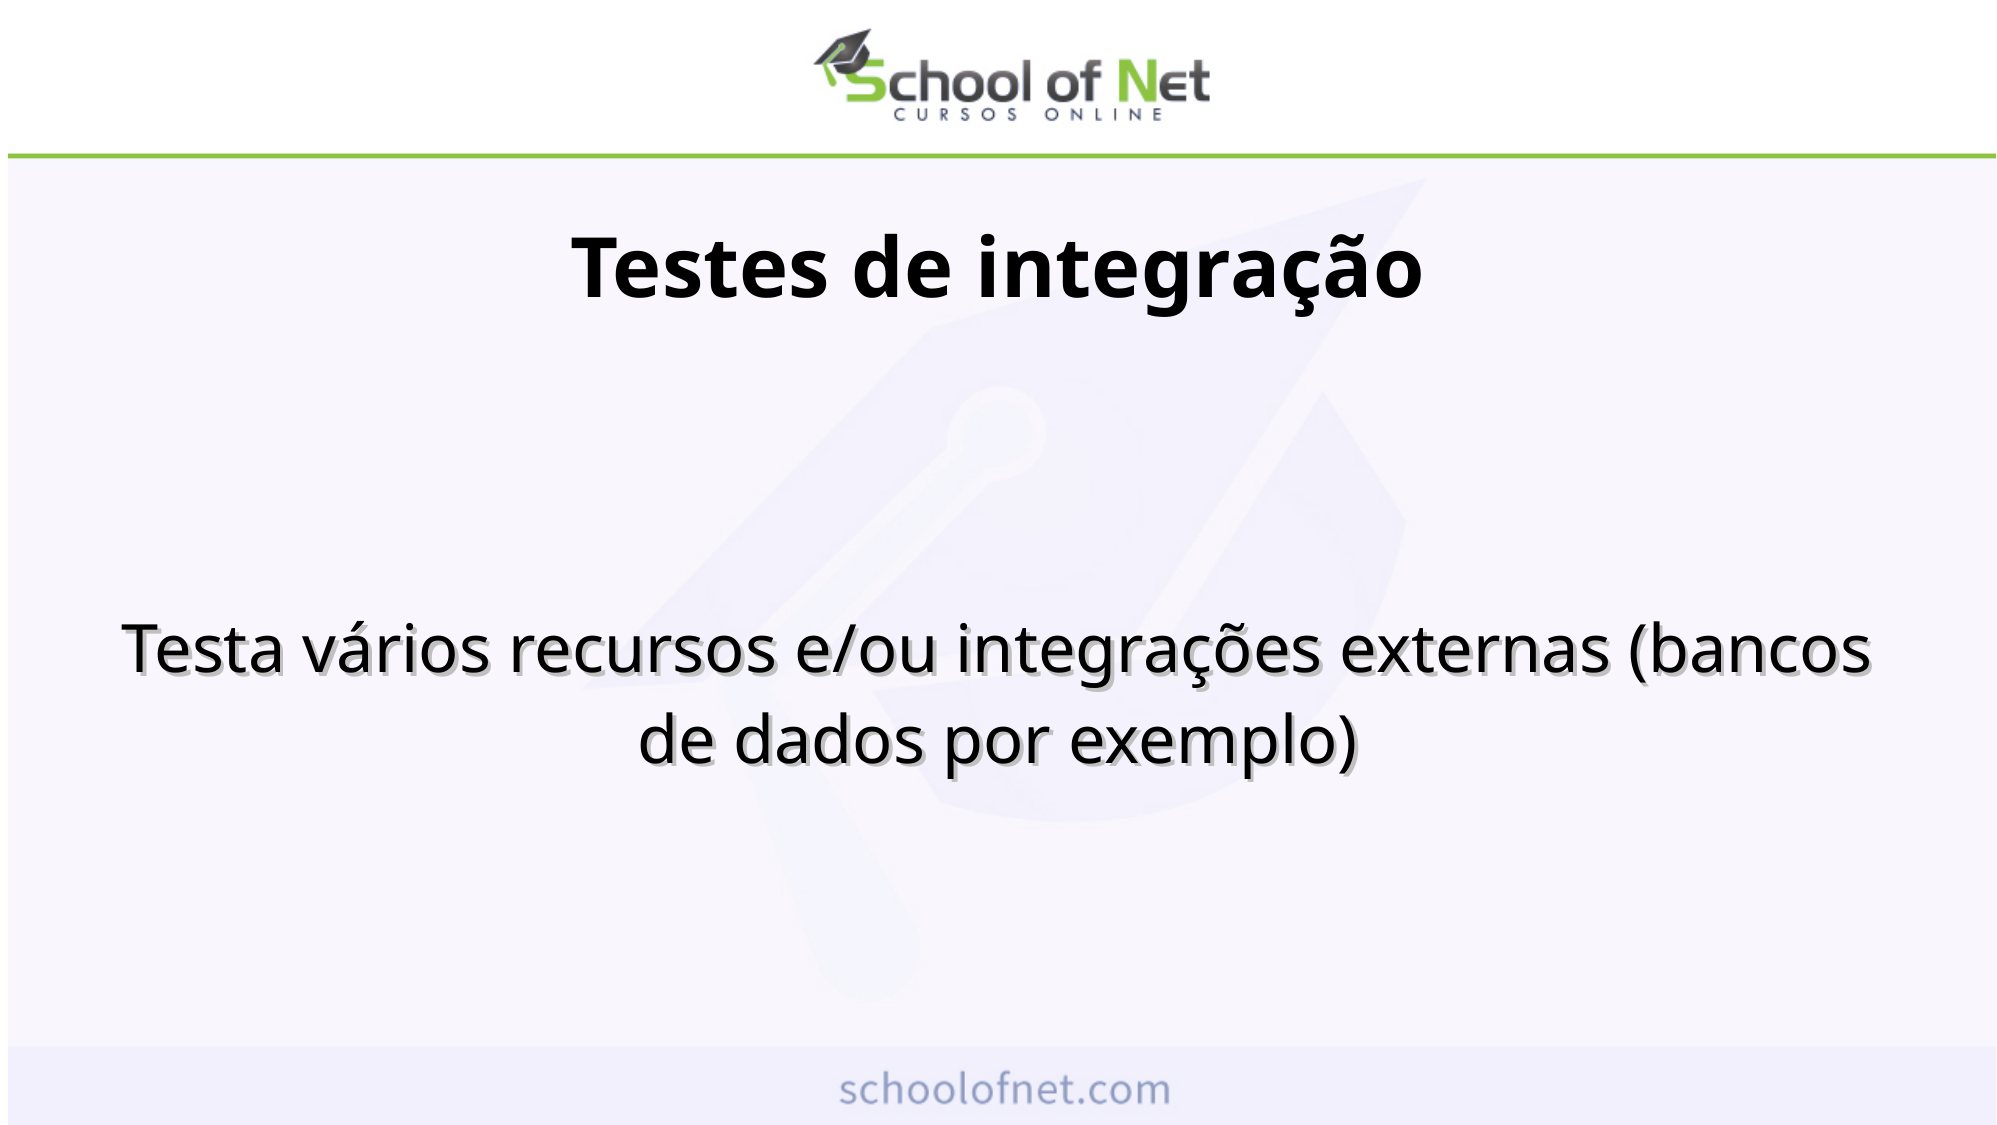

# Testes de integração
Testa vários recursos e/ou integrações externas (bancos de dados por exemplo)